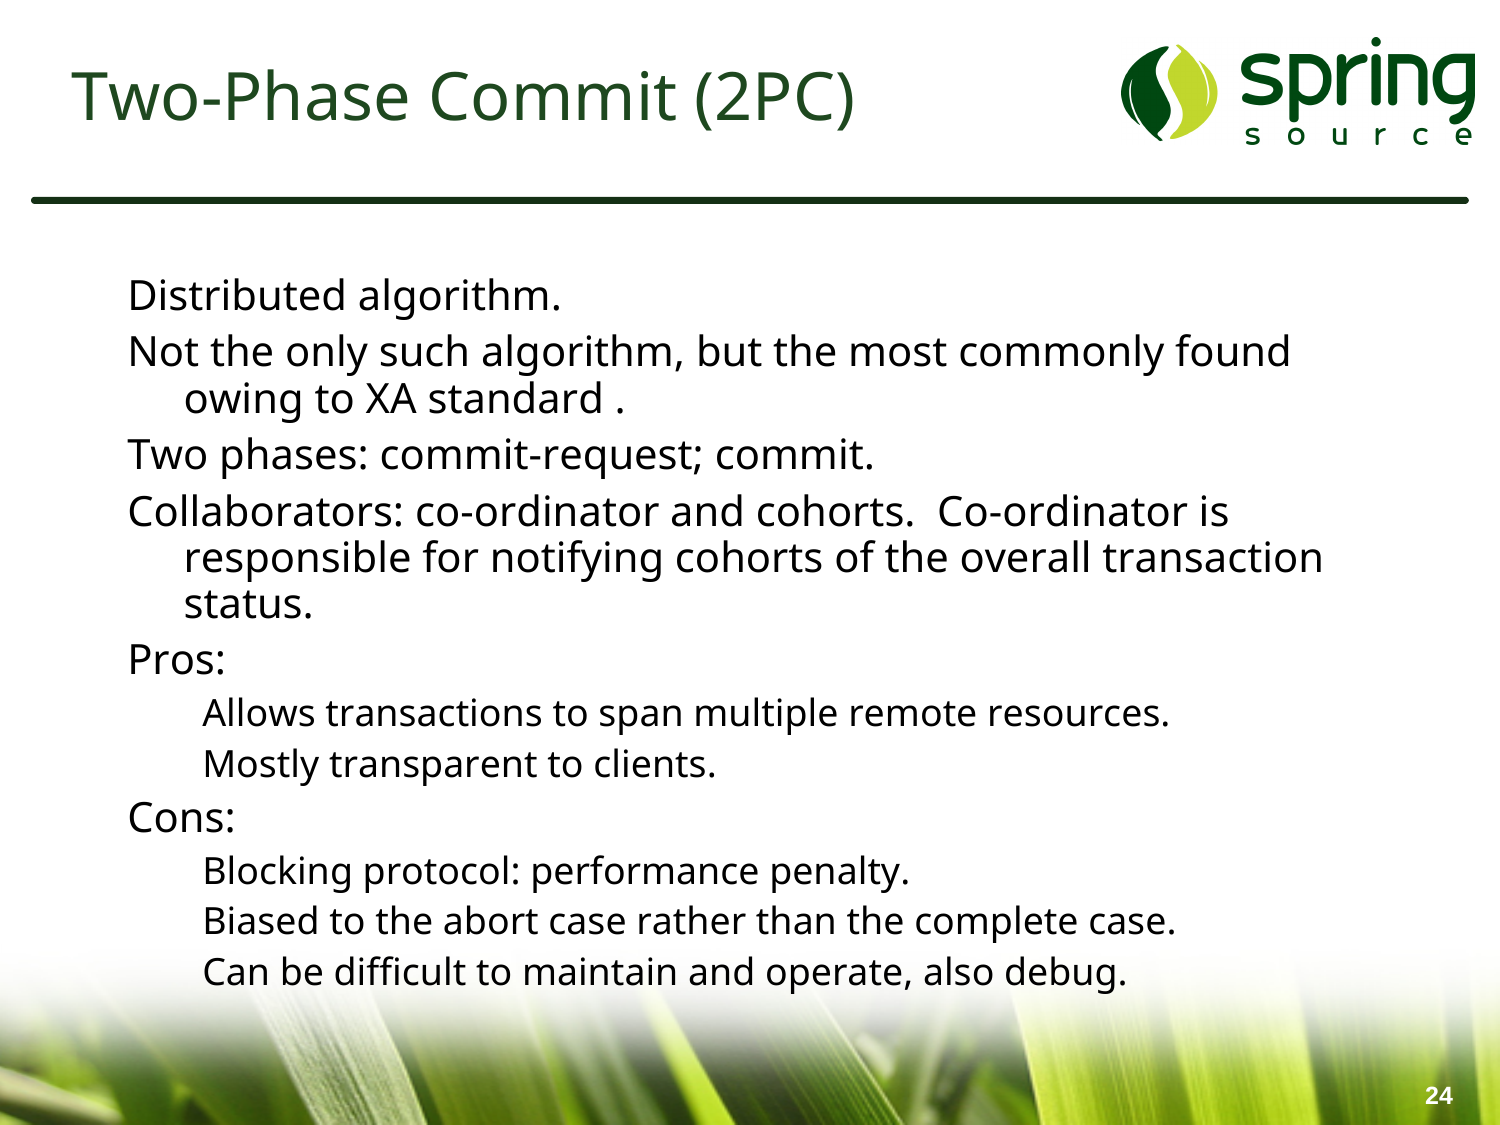

# Two-Phase Commit (2PC)
Distributed algorithm.
Not the only such algorithm, but the most commonly found owing to XA standard .
Two phases: commit-request; commit.
Collaborators: co-ordinator and cohorts. Co-ordinator is responsible for notifying cohorts of the overall transaction status.
Pros:
Allows transactions to span multiple remote resources.
Mostly transparent to clients.
Cons:
Blocking protocol: performance penalty.
Biased to the abort case rather than the complete case.
Can be difficult to maintain and operate, also debug.